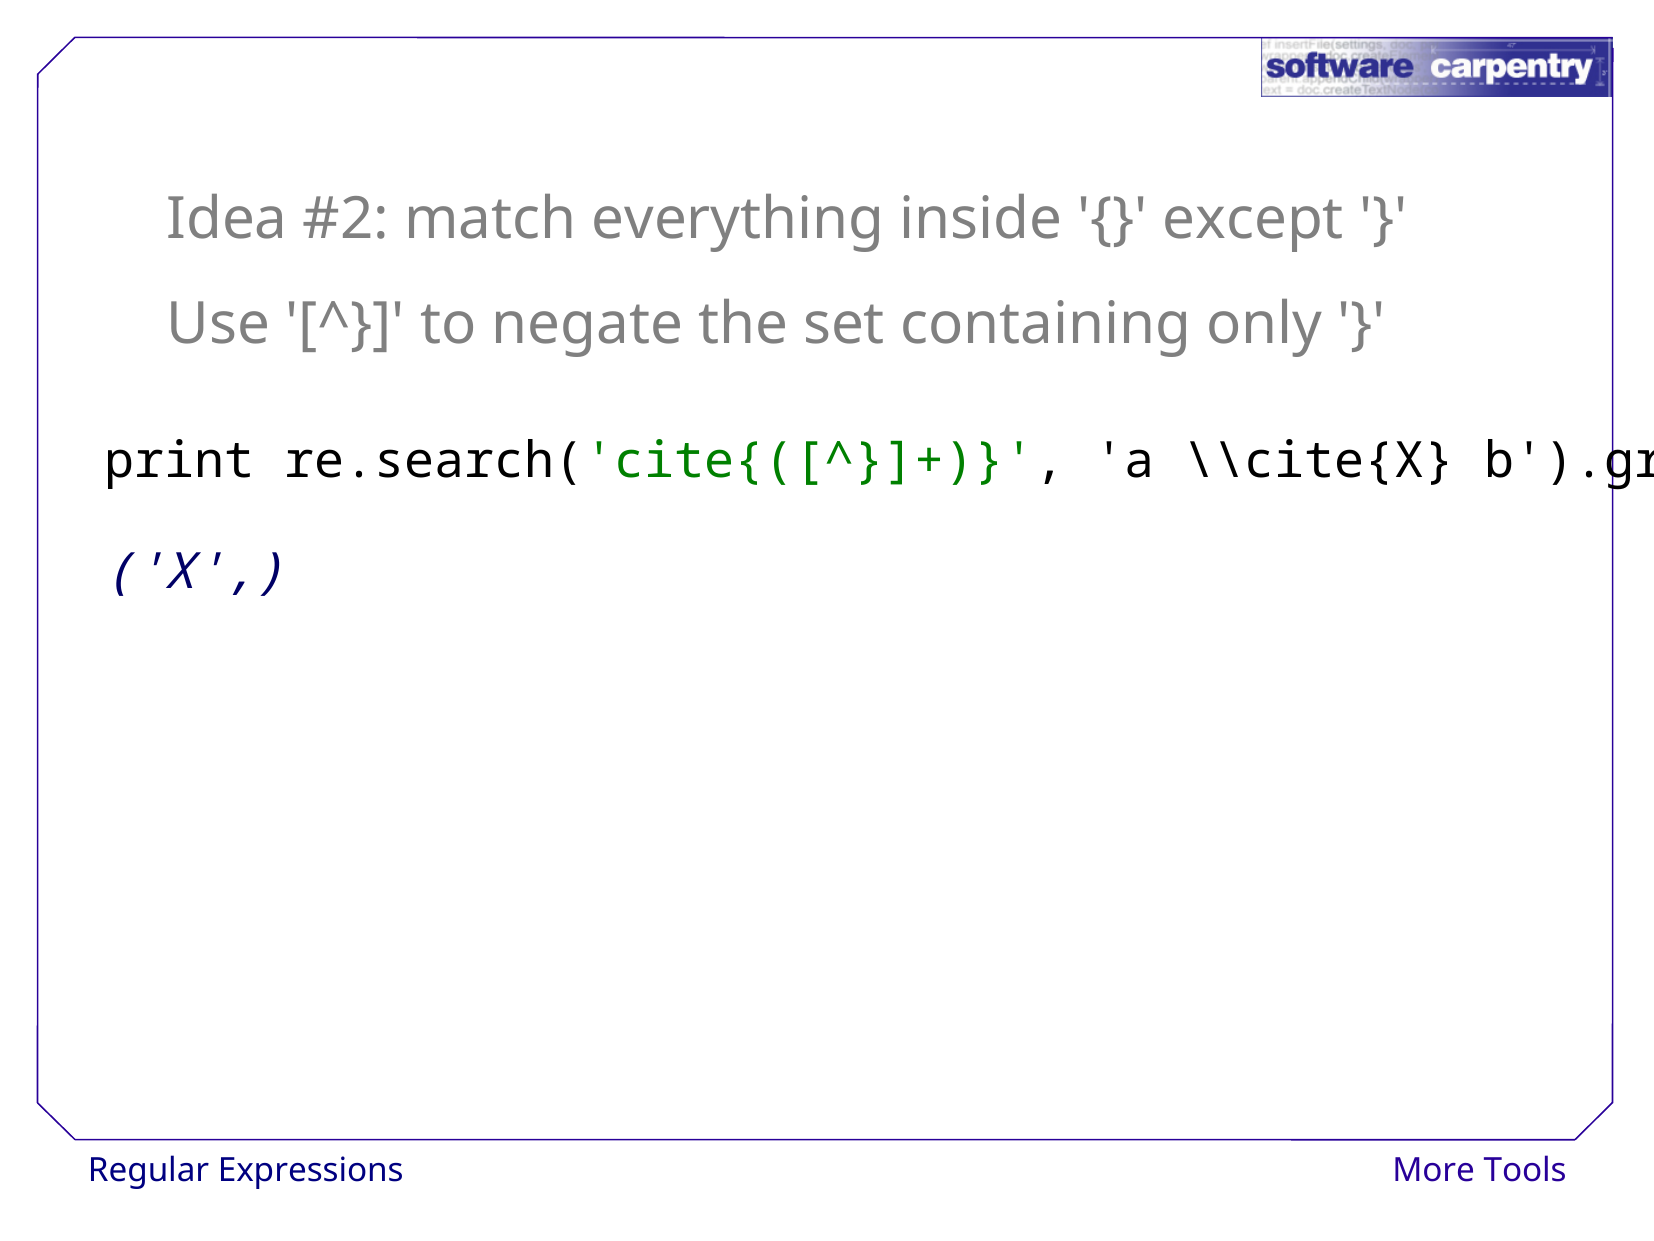

Idea #2: match everything inside '{}' except '}'
Use '[^}]' to negate the set containing only '}'
print re.search('cite{([^}]+)}', 'a \\cite{X} b').groups()
('X',)